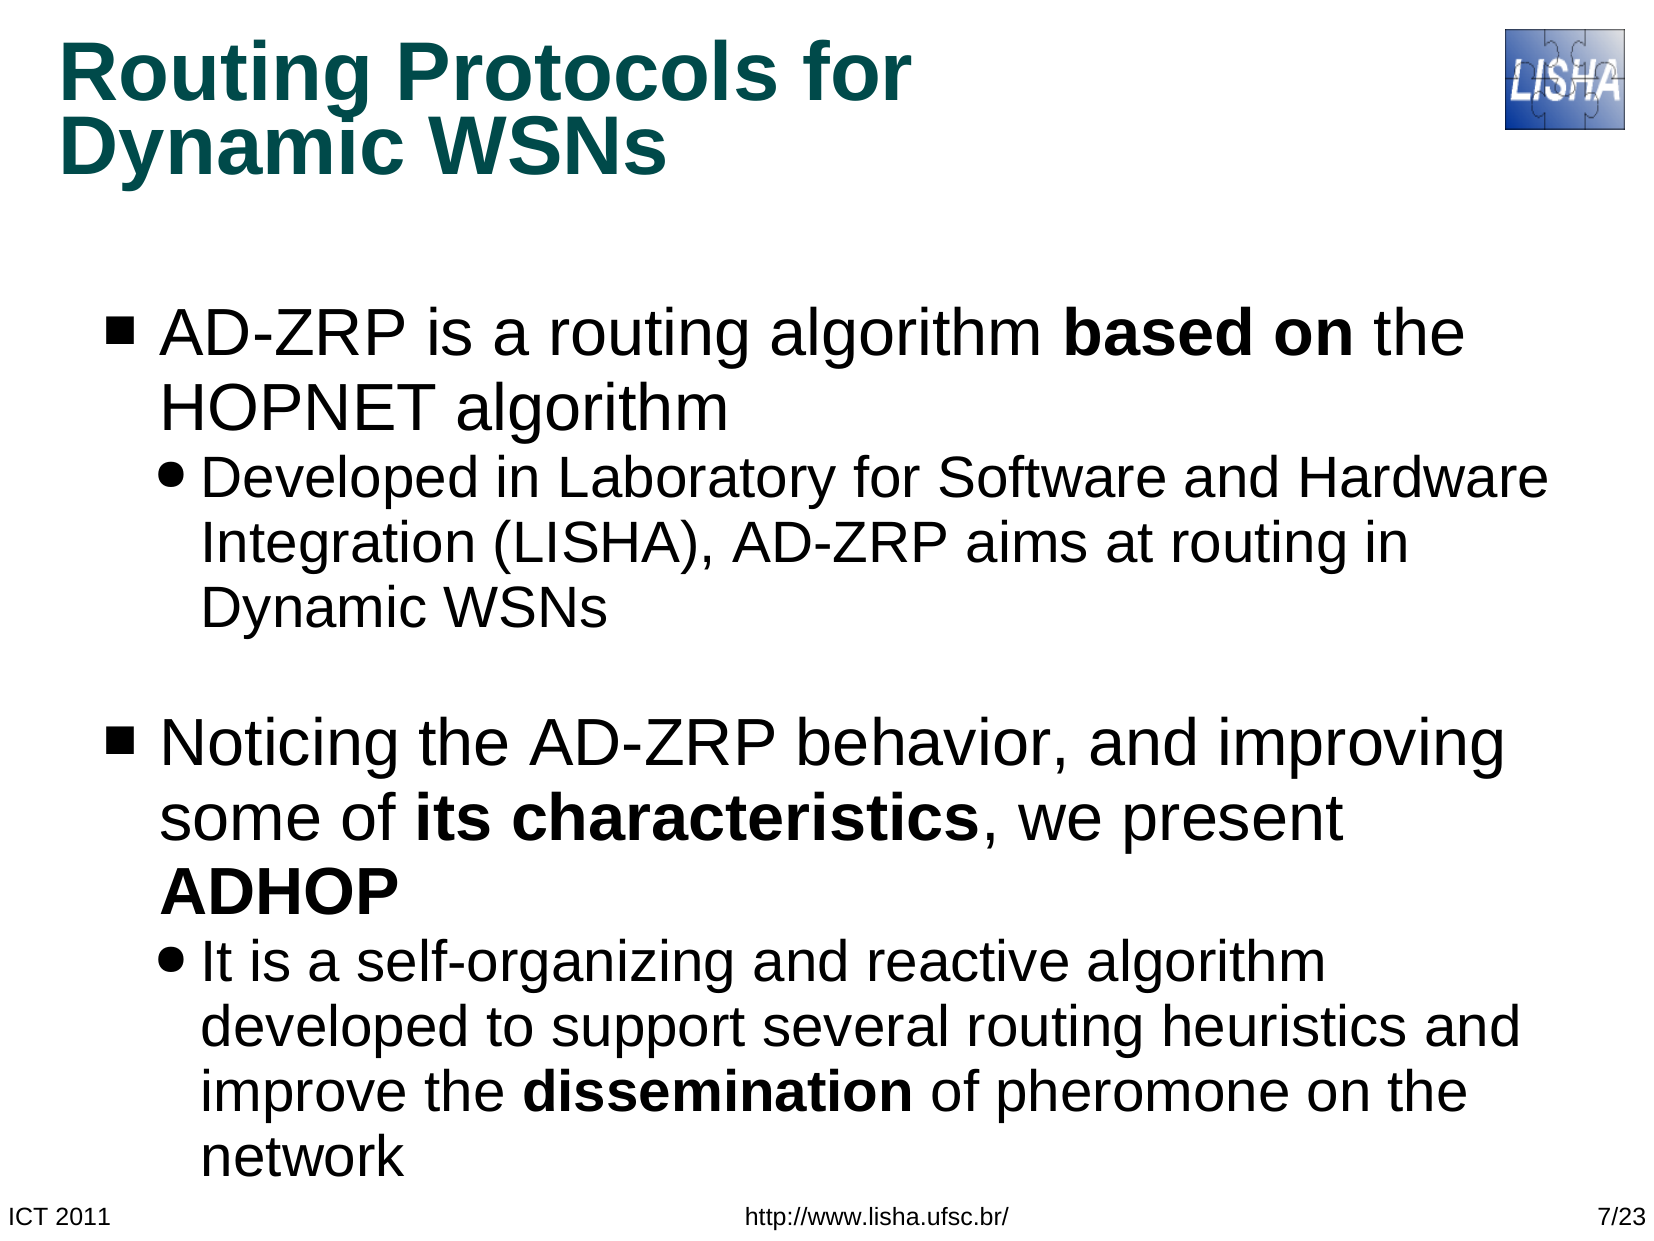

# Routing Protocols for Dynamic WSNs
AD-ZRP is a routing algorithm based on the HOPNET algorithm
Developed in Laboratory for Software and Hardware Integration (LISHA), AD-ZRP aims at routing in Dynamic WSNs
Noticing the AD-ZRP behavior, and improving some of its characteristics, we present ADHOP
It is a self-organizing and reactive algorithm developed to support several routing heuristics and improve the dissemination of pheromone on the network